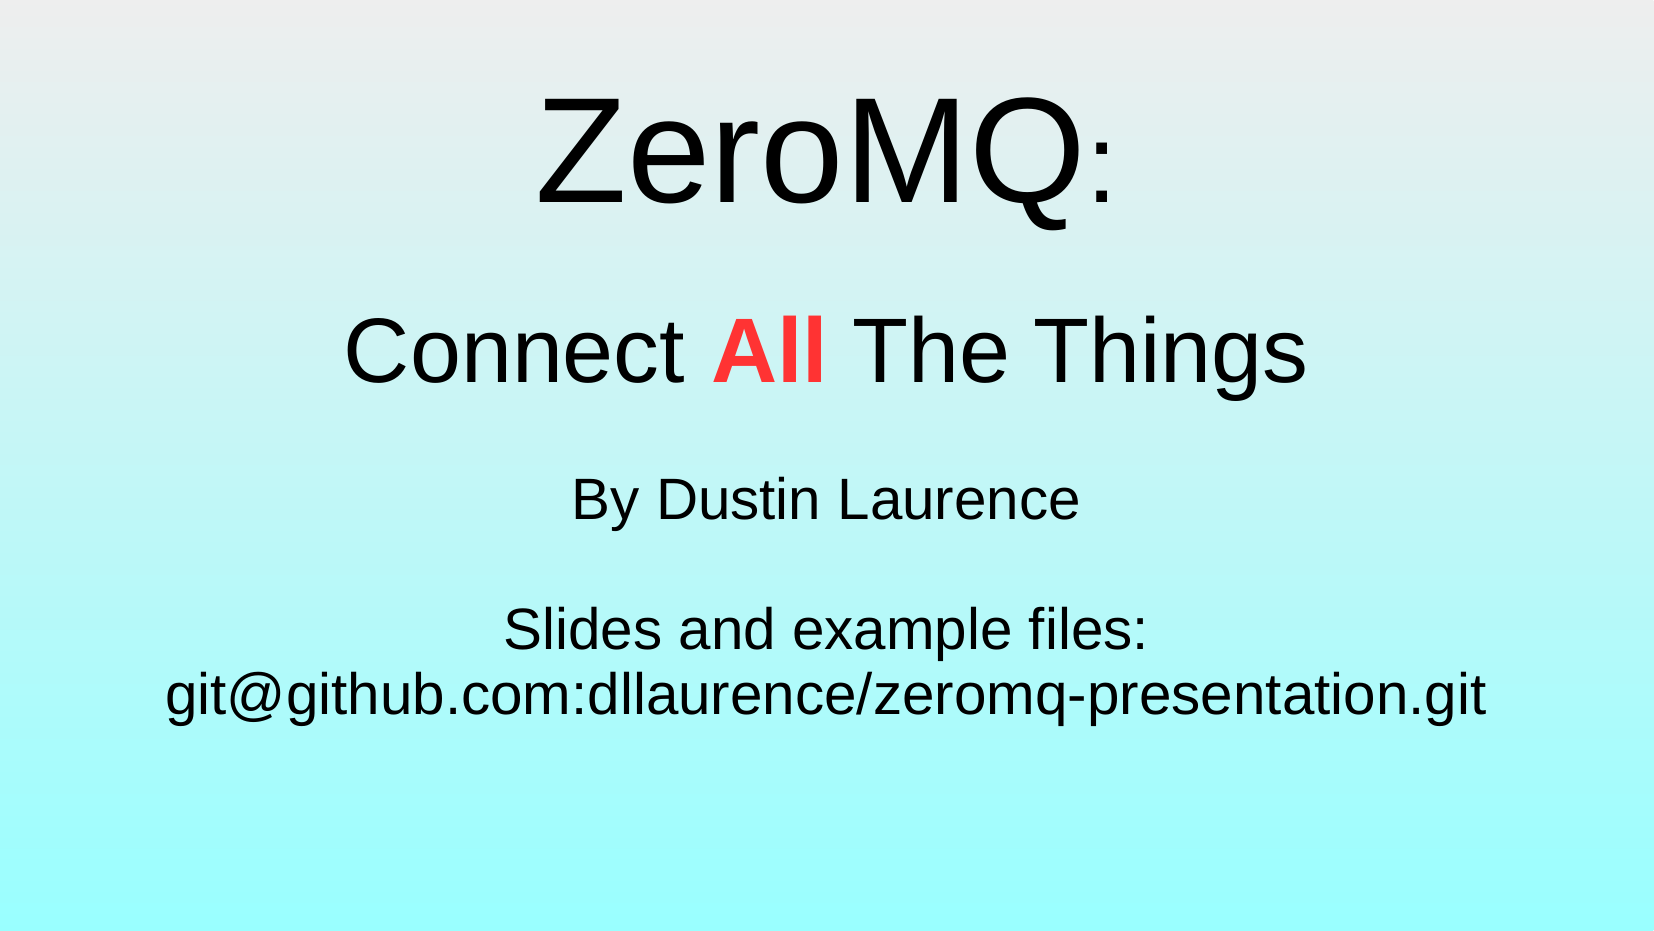

# ZeroMQ:
Connect All The Things
By Dustin Laurence
Slides and example files:
git@github.com:dllaurence/zeromq-presentation.git